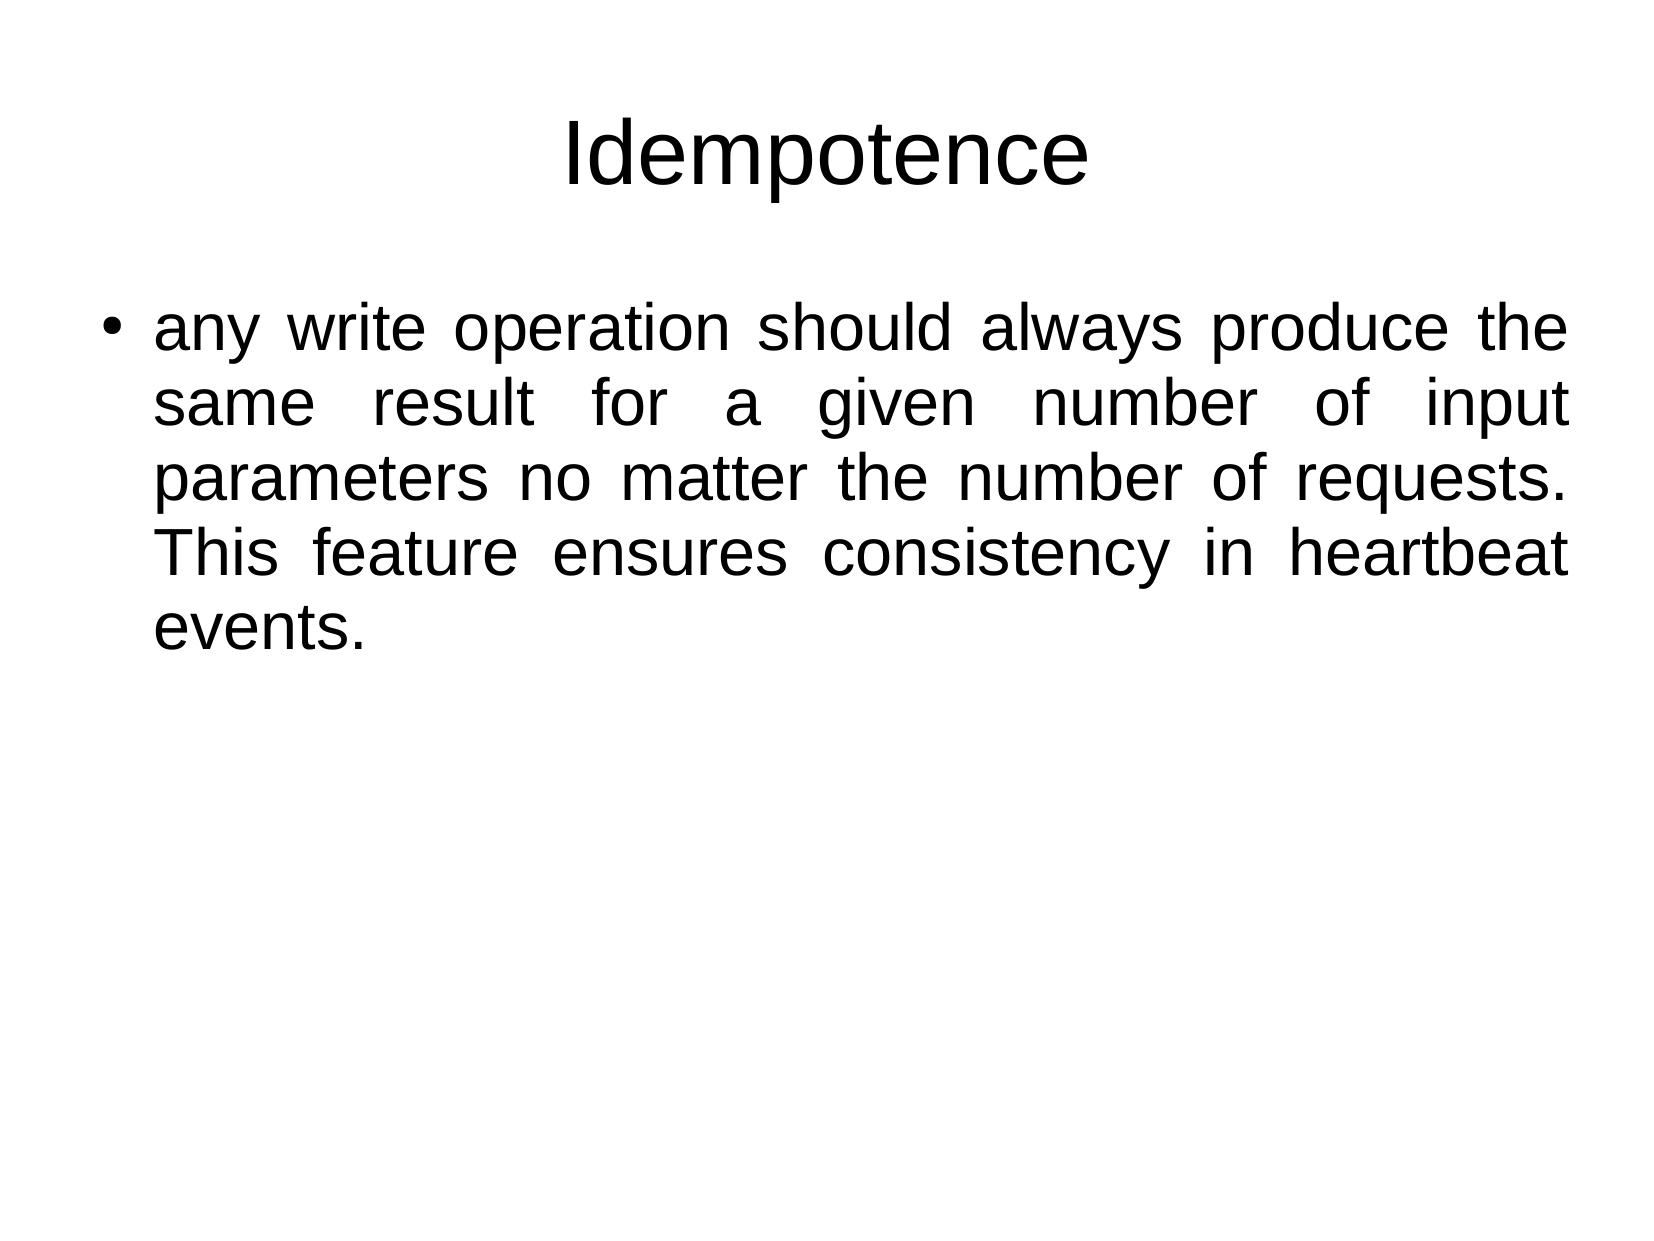

# Idempotence
any write operation should always produce the same result for a given number of input parameters no matter the number of requests. This feature ensures consistency in heartbeat events.